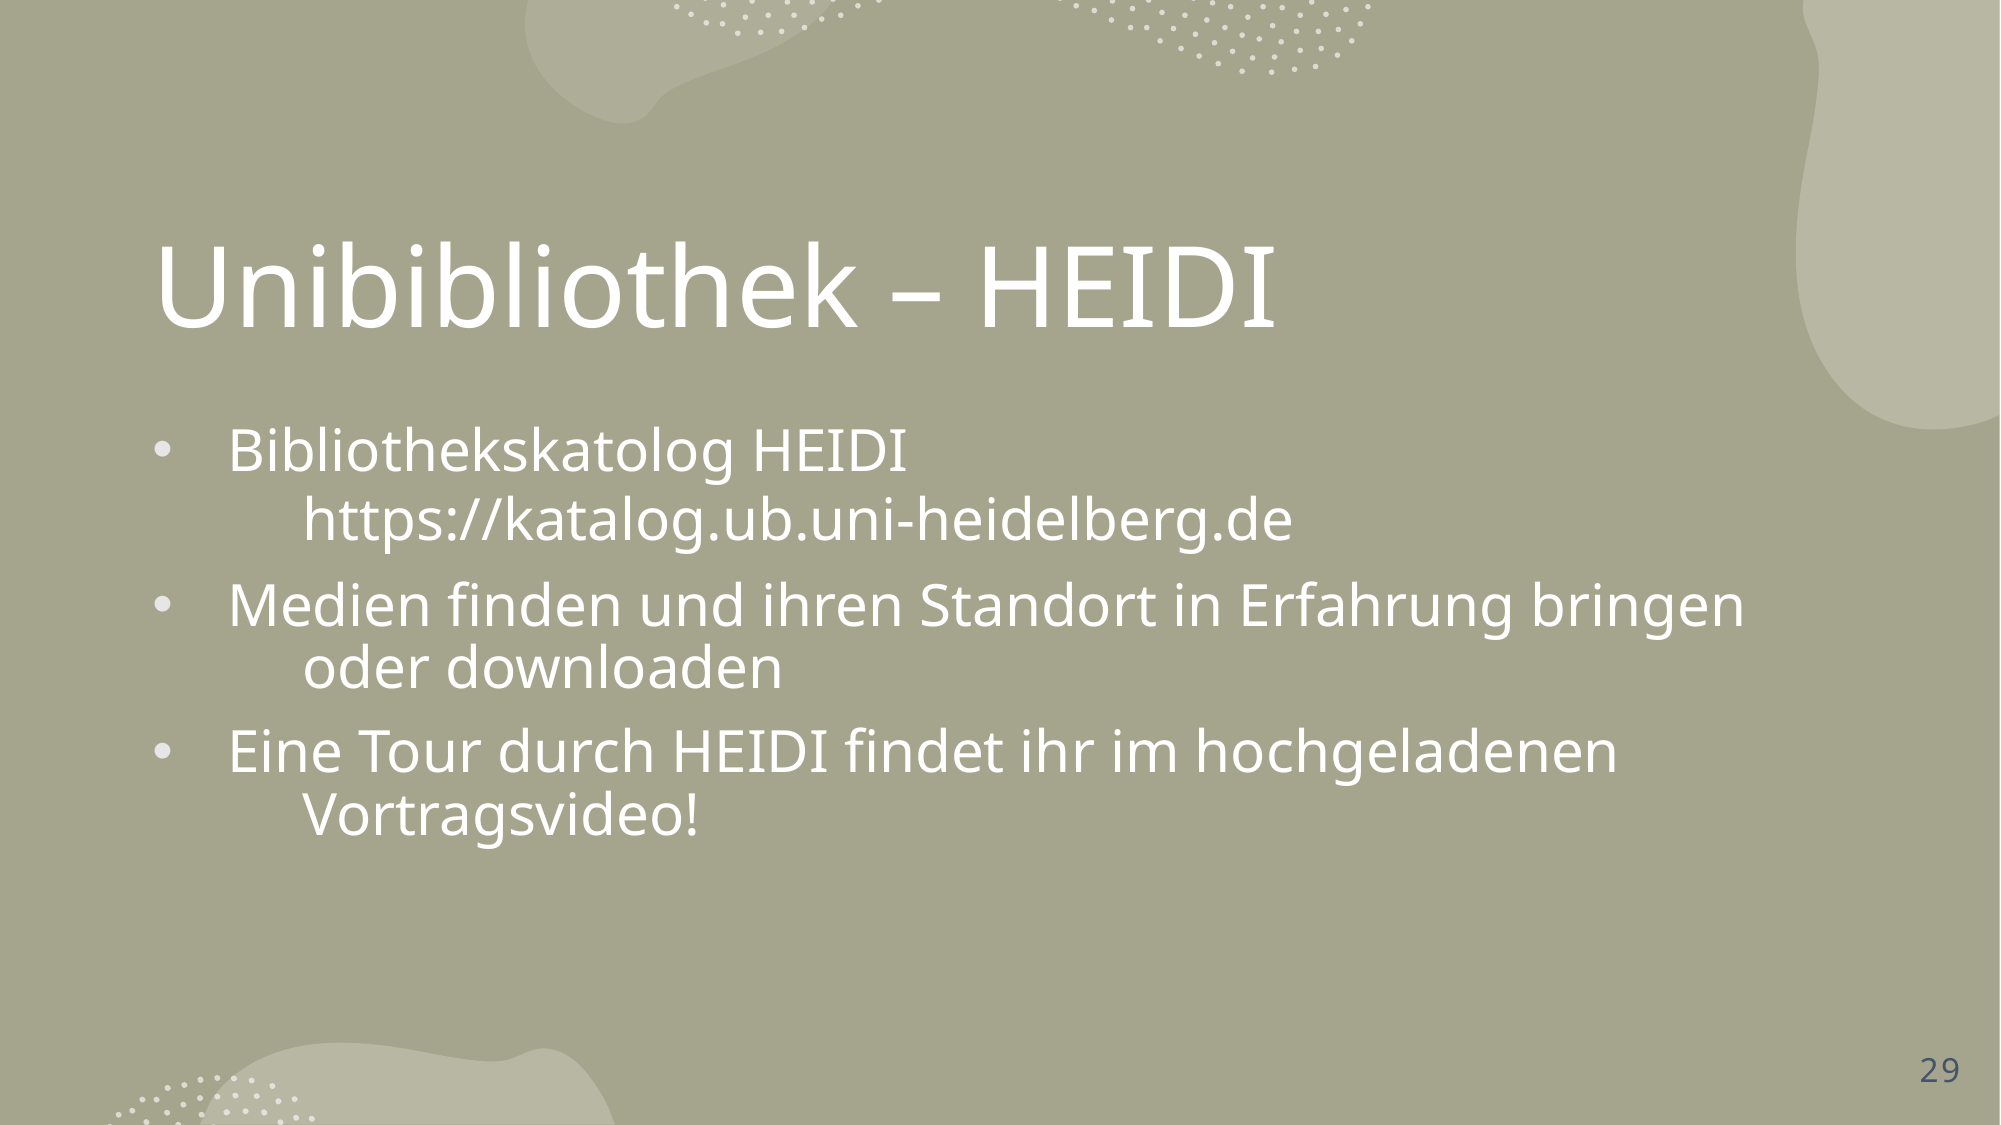

# Unibibliothek – HEIDI
Bibliothekskatolog HEIDI
https://katalog.ub.uni-heidelberg.de
Medien finden und ihren Standort in Erfahrung bringen oder downloaden
Eine Tour durch HEIDI findet ihr im hochgeladenen Vortragsvideo!